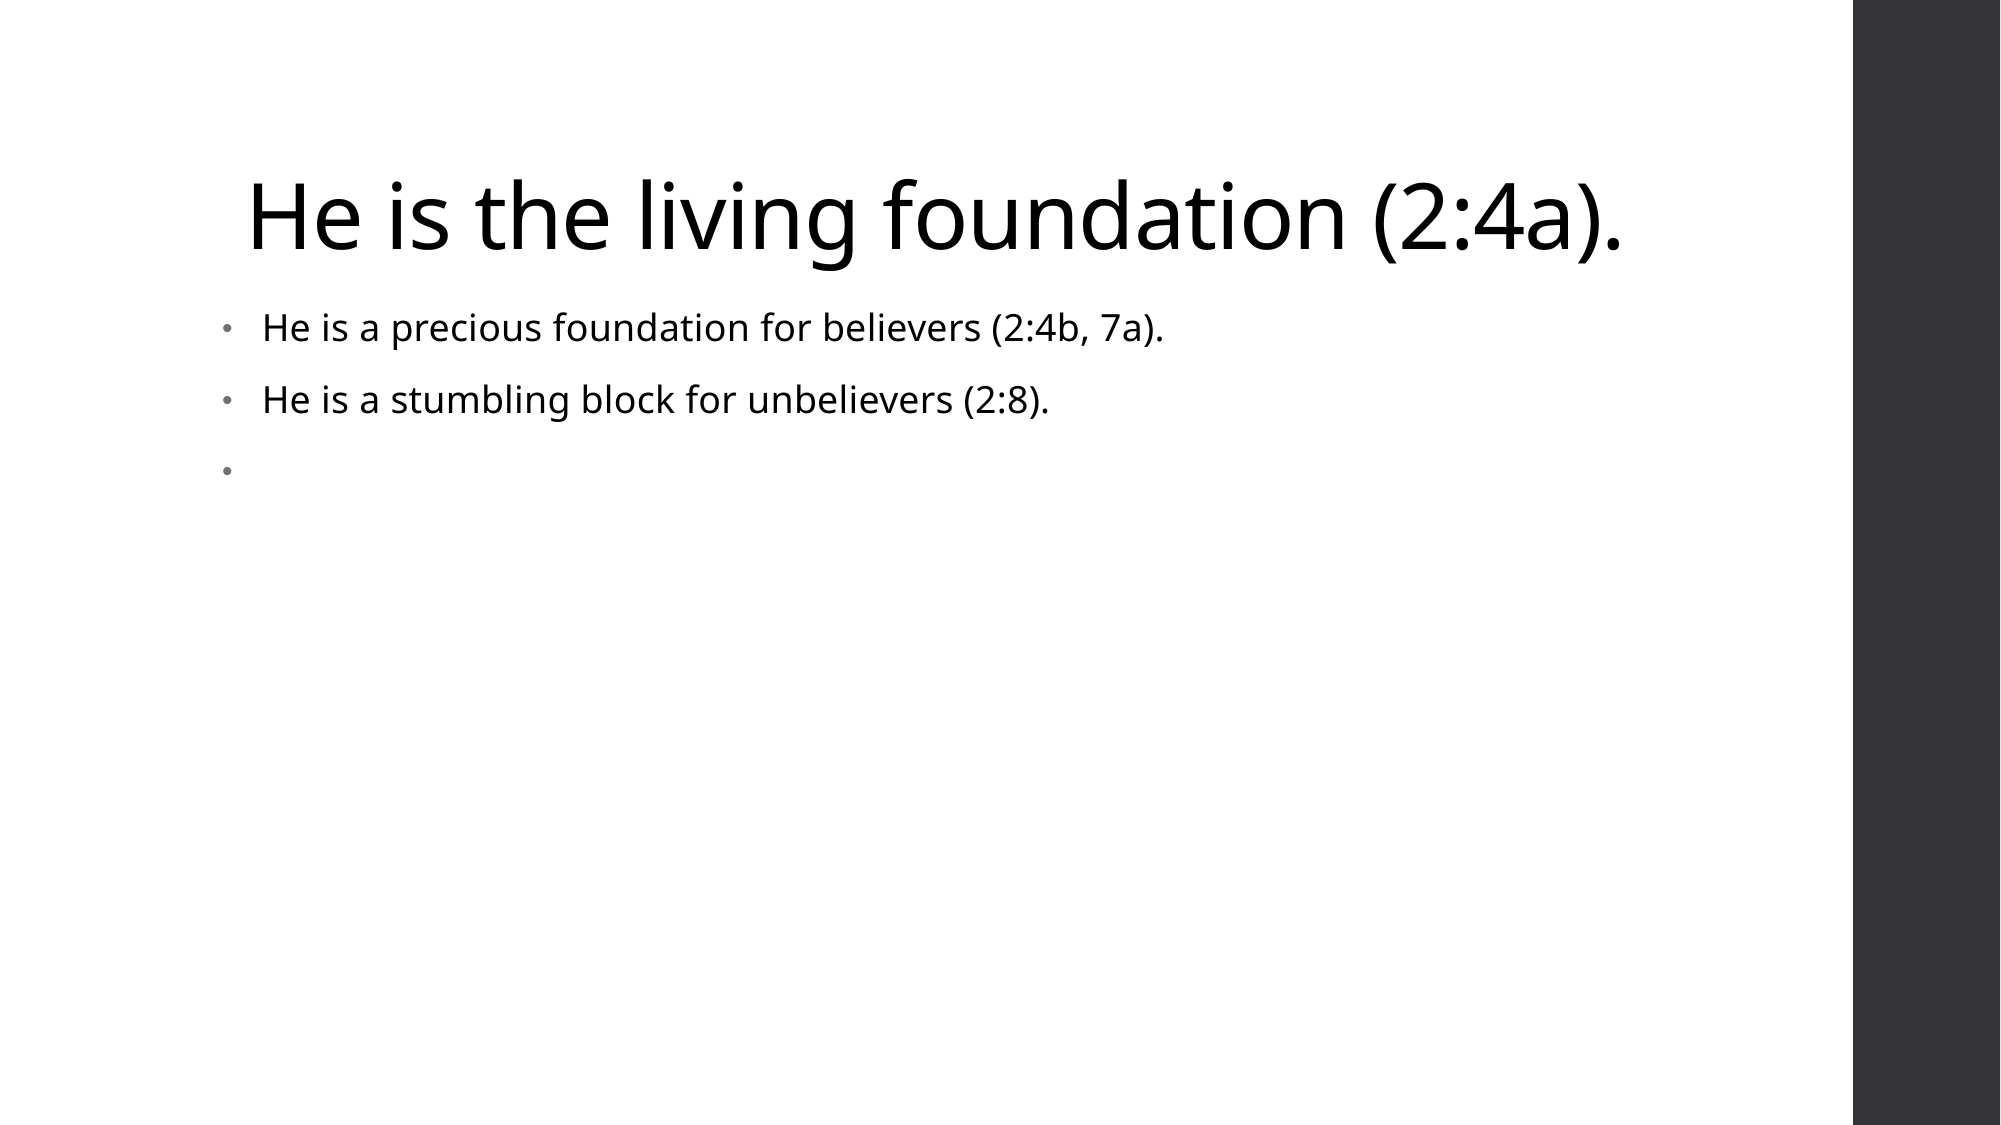

# He is the living foundation (2:4a).
 He is a precious foundation for believers (2:4b, 7a).
 He is a stumbling block for unbelievers (2:8).